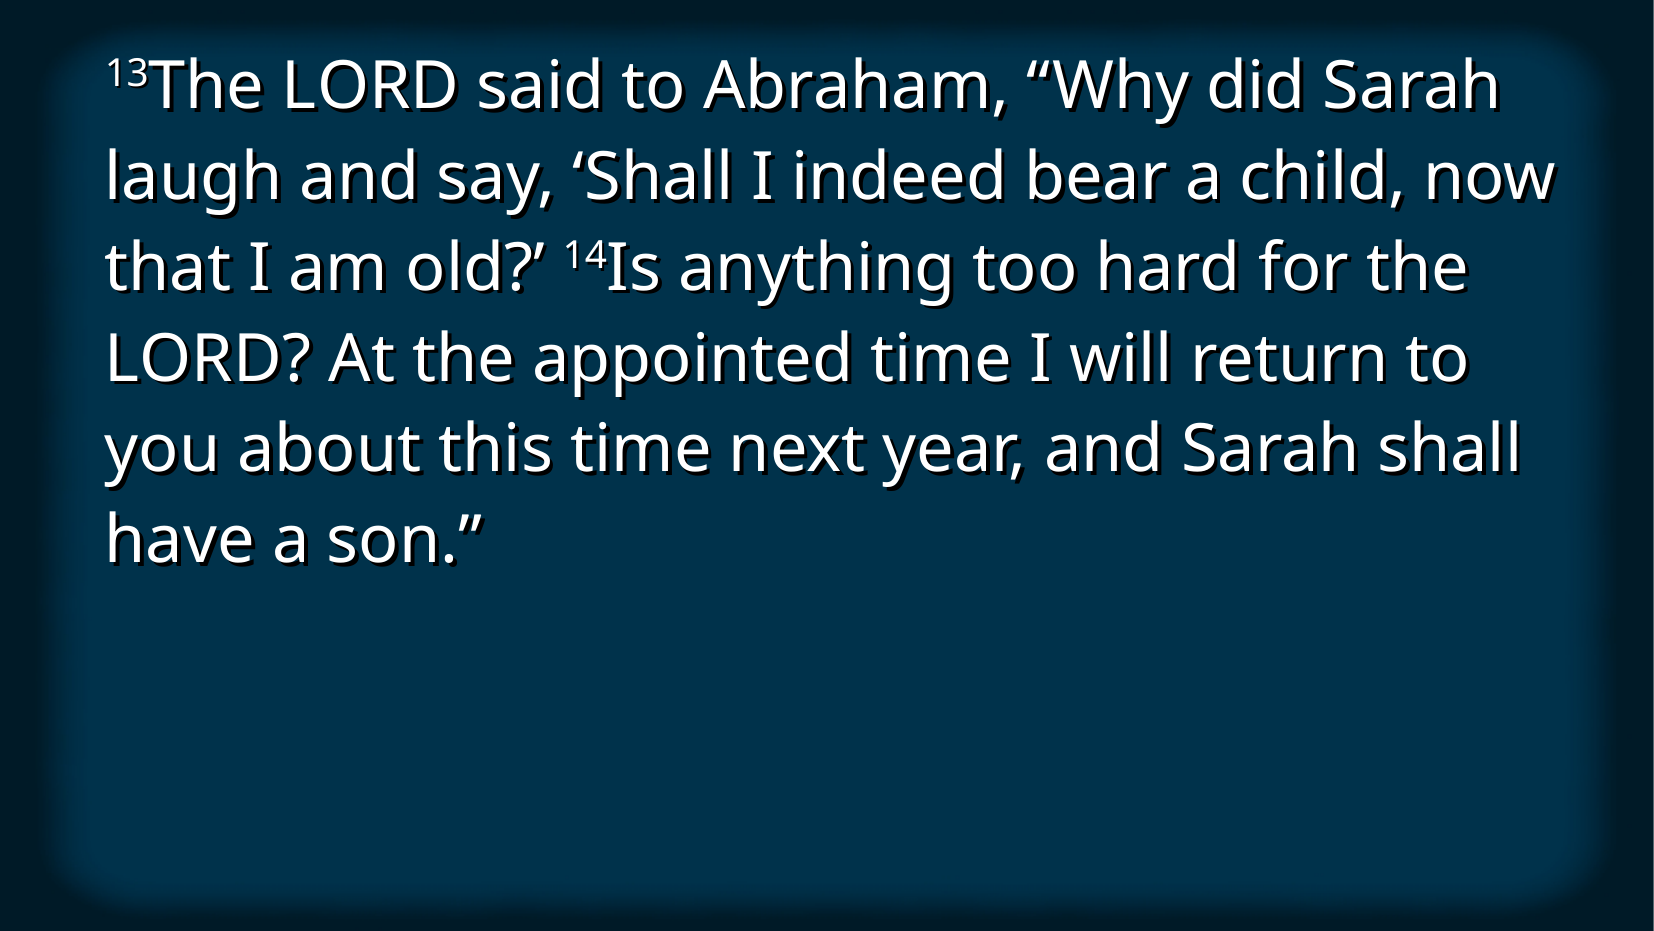

13The LORD said to Abraham, “Why did Sarah laugh and say, ‘Shall I indeed bear a child, now that I am old?’ 14Is anything too hard for the LORD? At the appointed time I will return to you about this time next year, and Sarah shall have a son.”